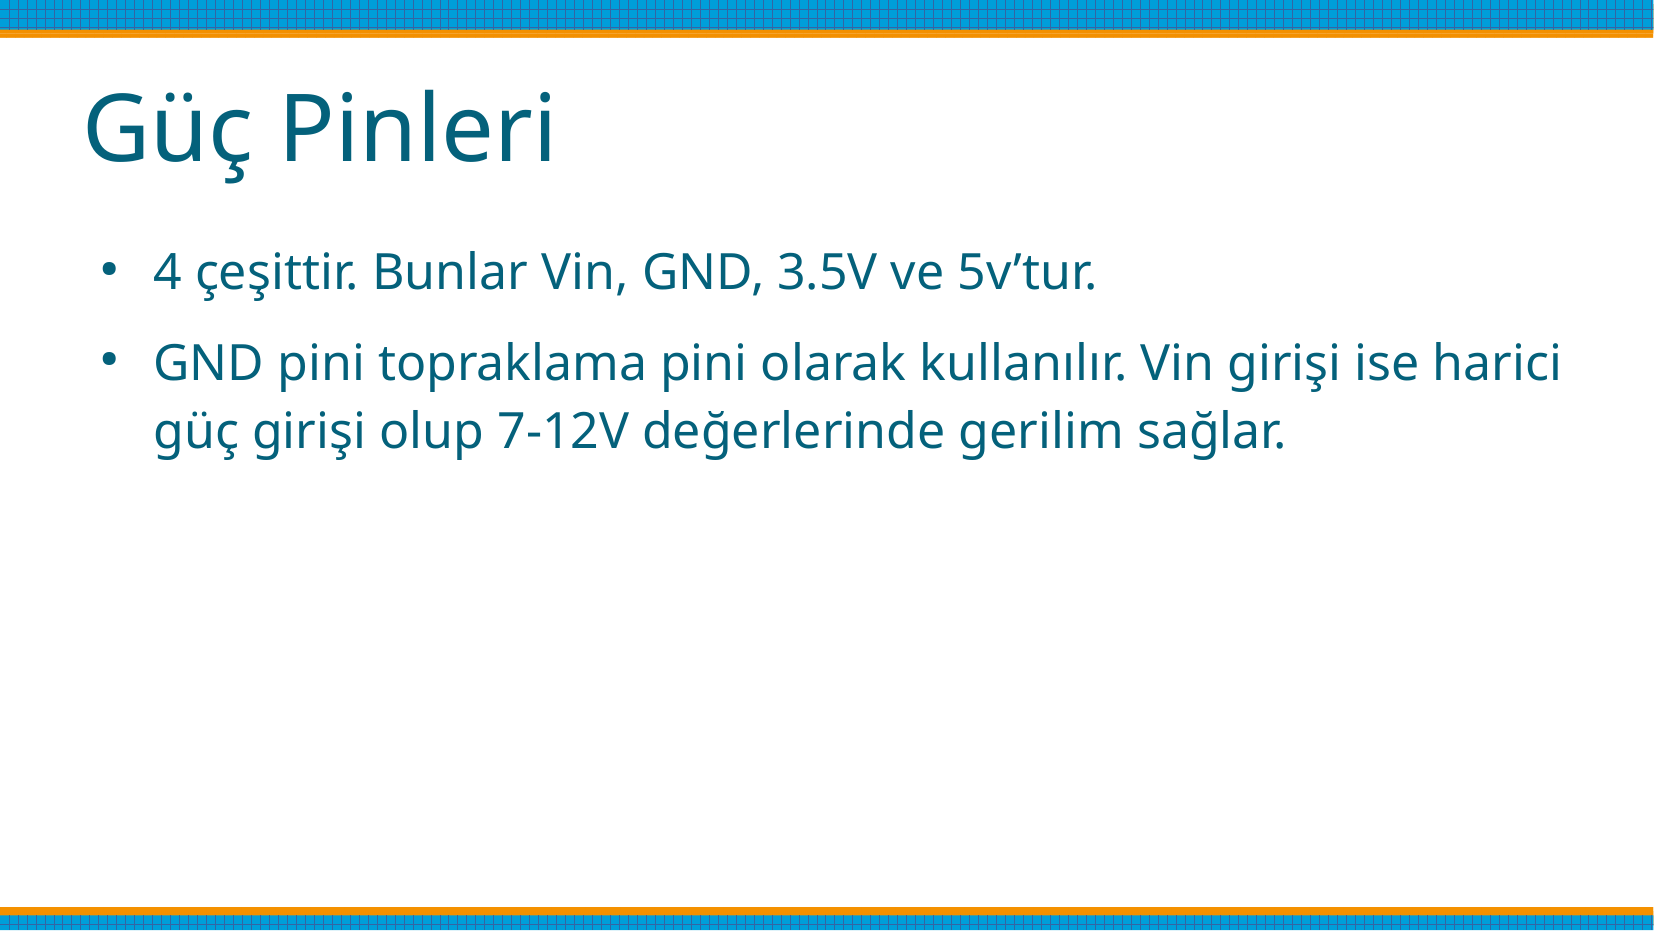

# Güç Pinleri
4 çeşittir. Bunlar Vin, GND, 3.5V ve 5v’tur.
GND pini topraklama pini olarak kullanılır. Vin girişi ise harici güç girişi olup 7-12V değerlerinde gerilim sağlar.